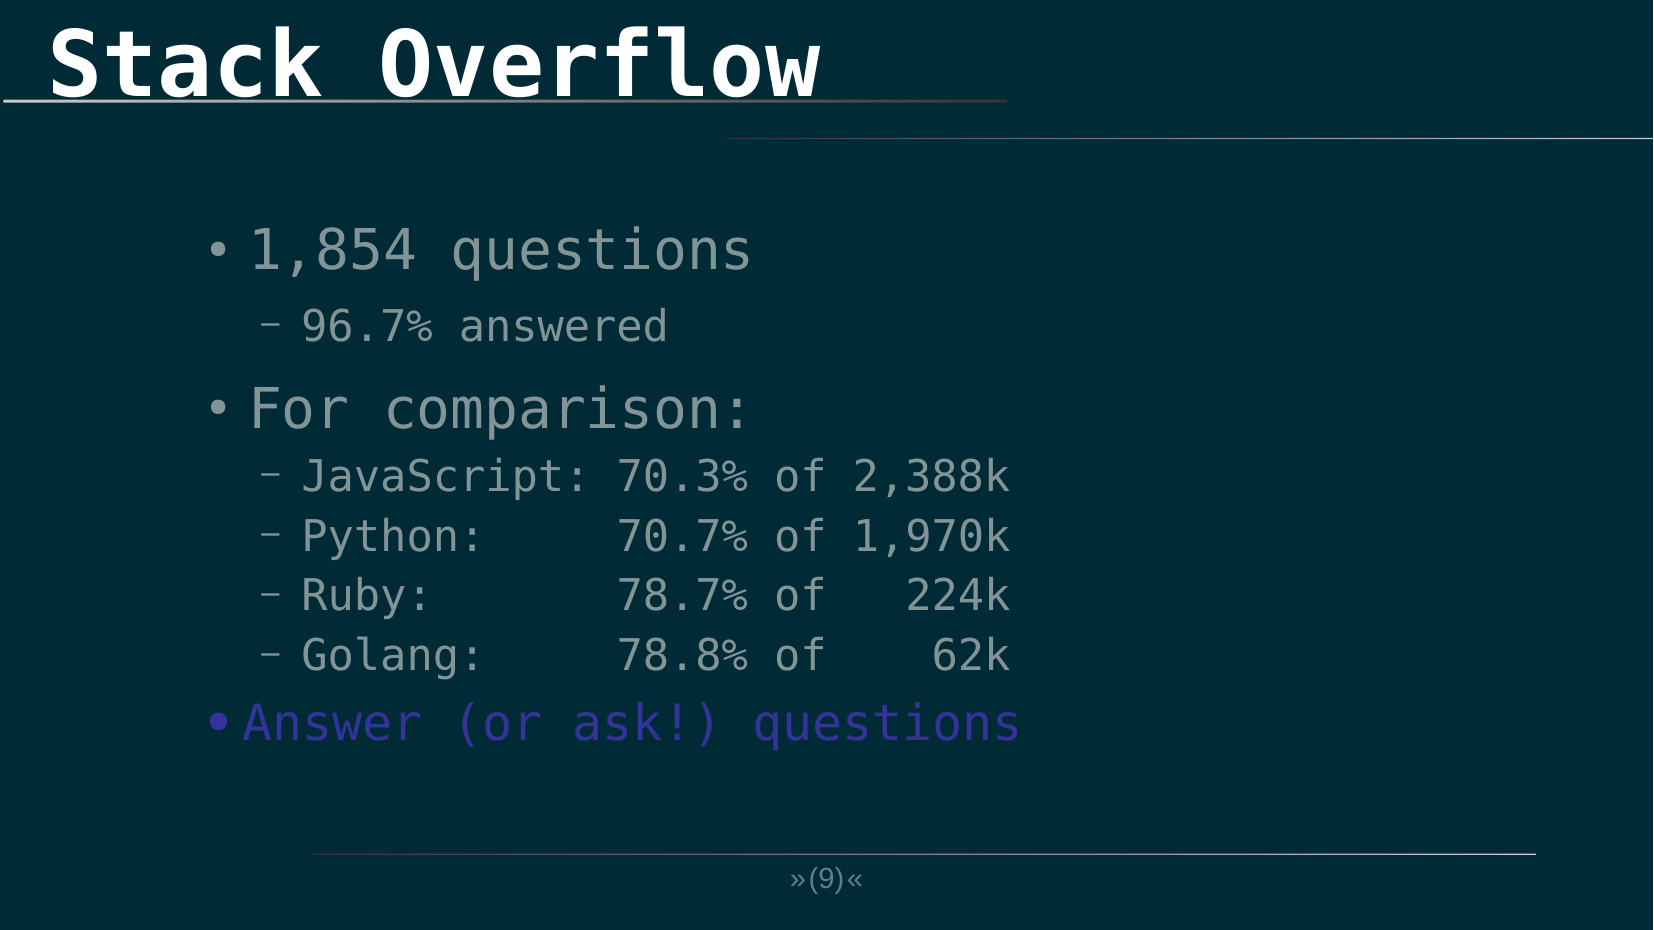

# Stack Overflow
1,854 questions
96.7% answered
For comparison:
JavaScript: 70.3% of 2,388k
Python: 70.7% of 1,970k
Ruby: 78.7% of 224k
Golang: 78.8% of 62k
Answer (or ask!) questions